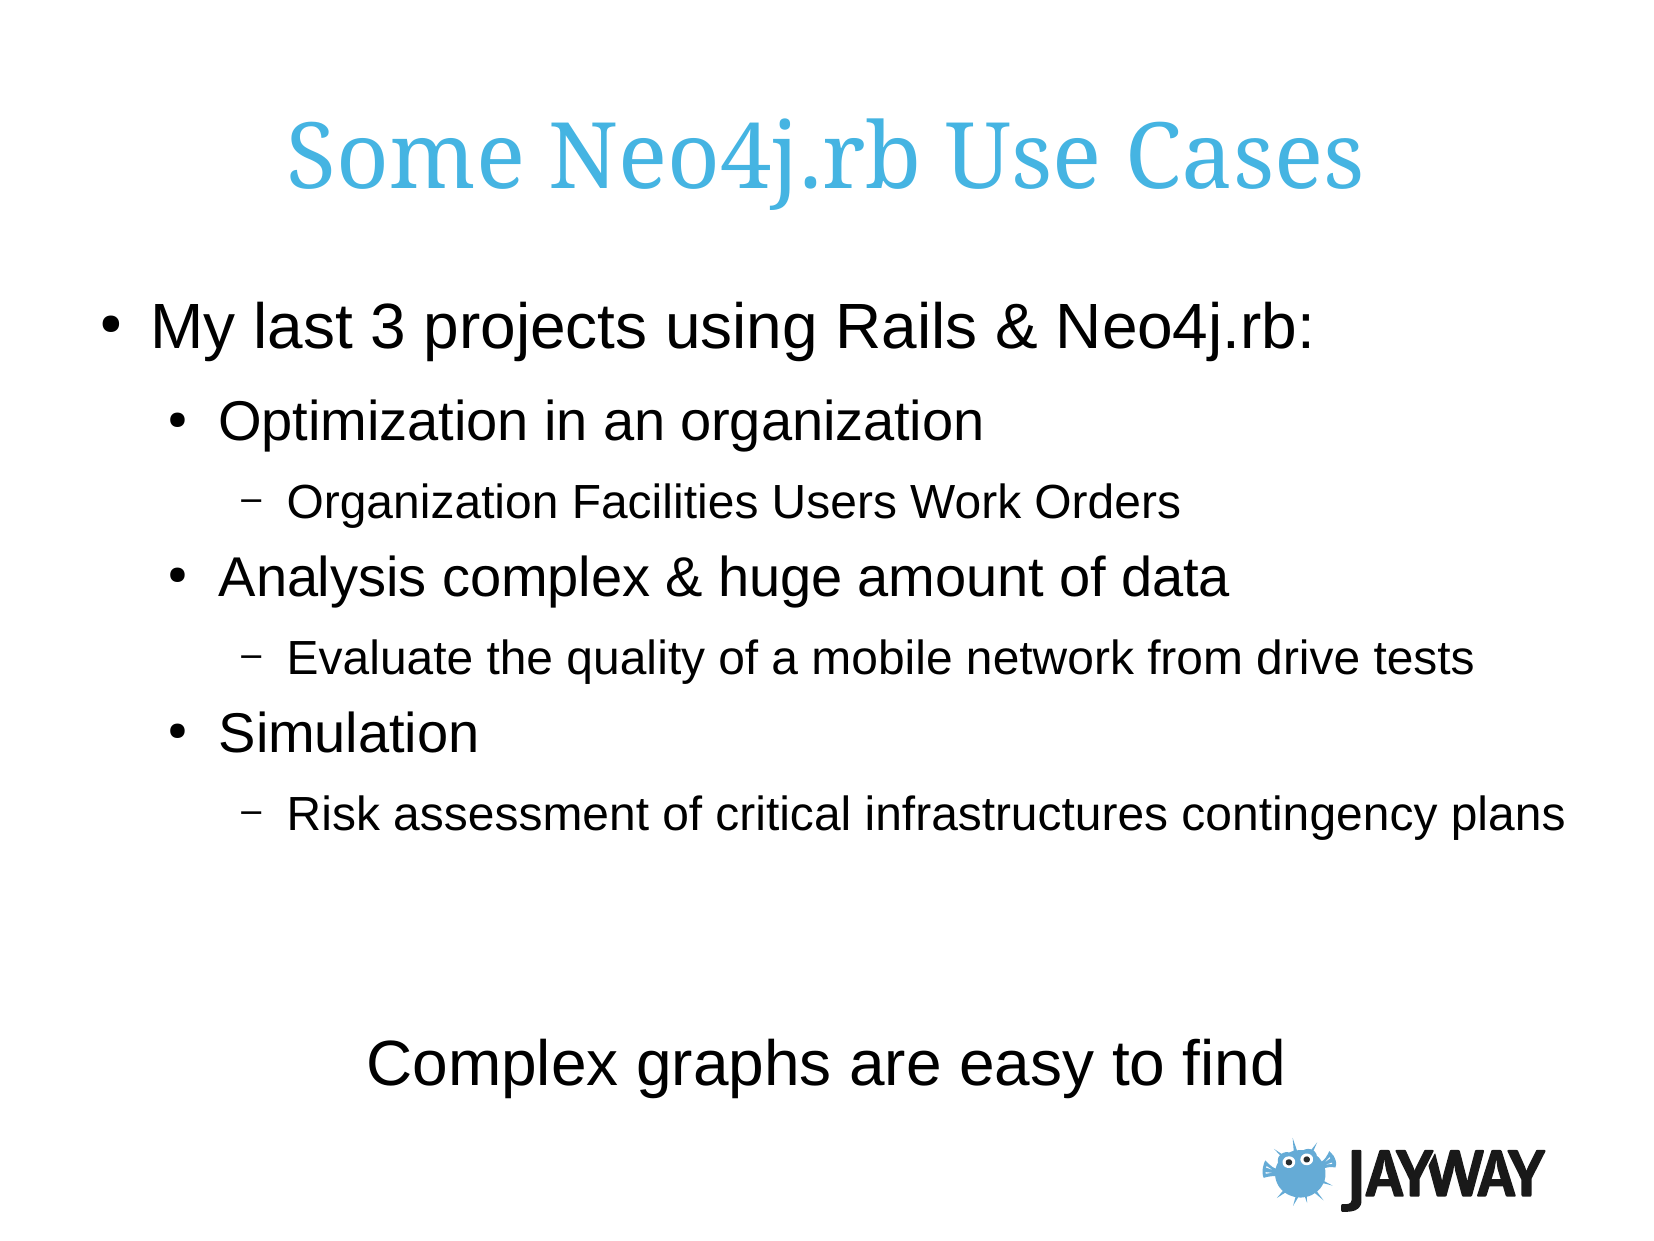

# Some Neo4j.rb Use Cases
My last 3 projects using Rails & Neo4j.rb:
Optimization in an organization
Organization Facilities Users Work Orders
Analysis complex & huge amount of data
Evaluate the quality of a mobile network from drive tests
Simulation
Risk assessment of critical infrastructures contingency plans
Complex graphs are easy to find